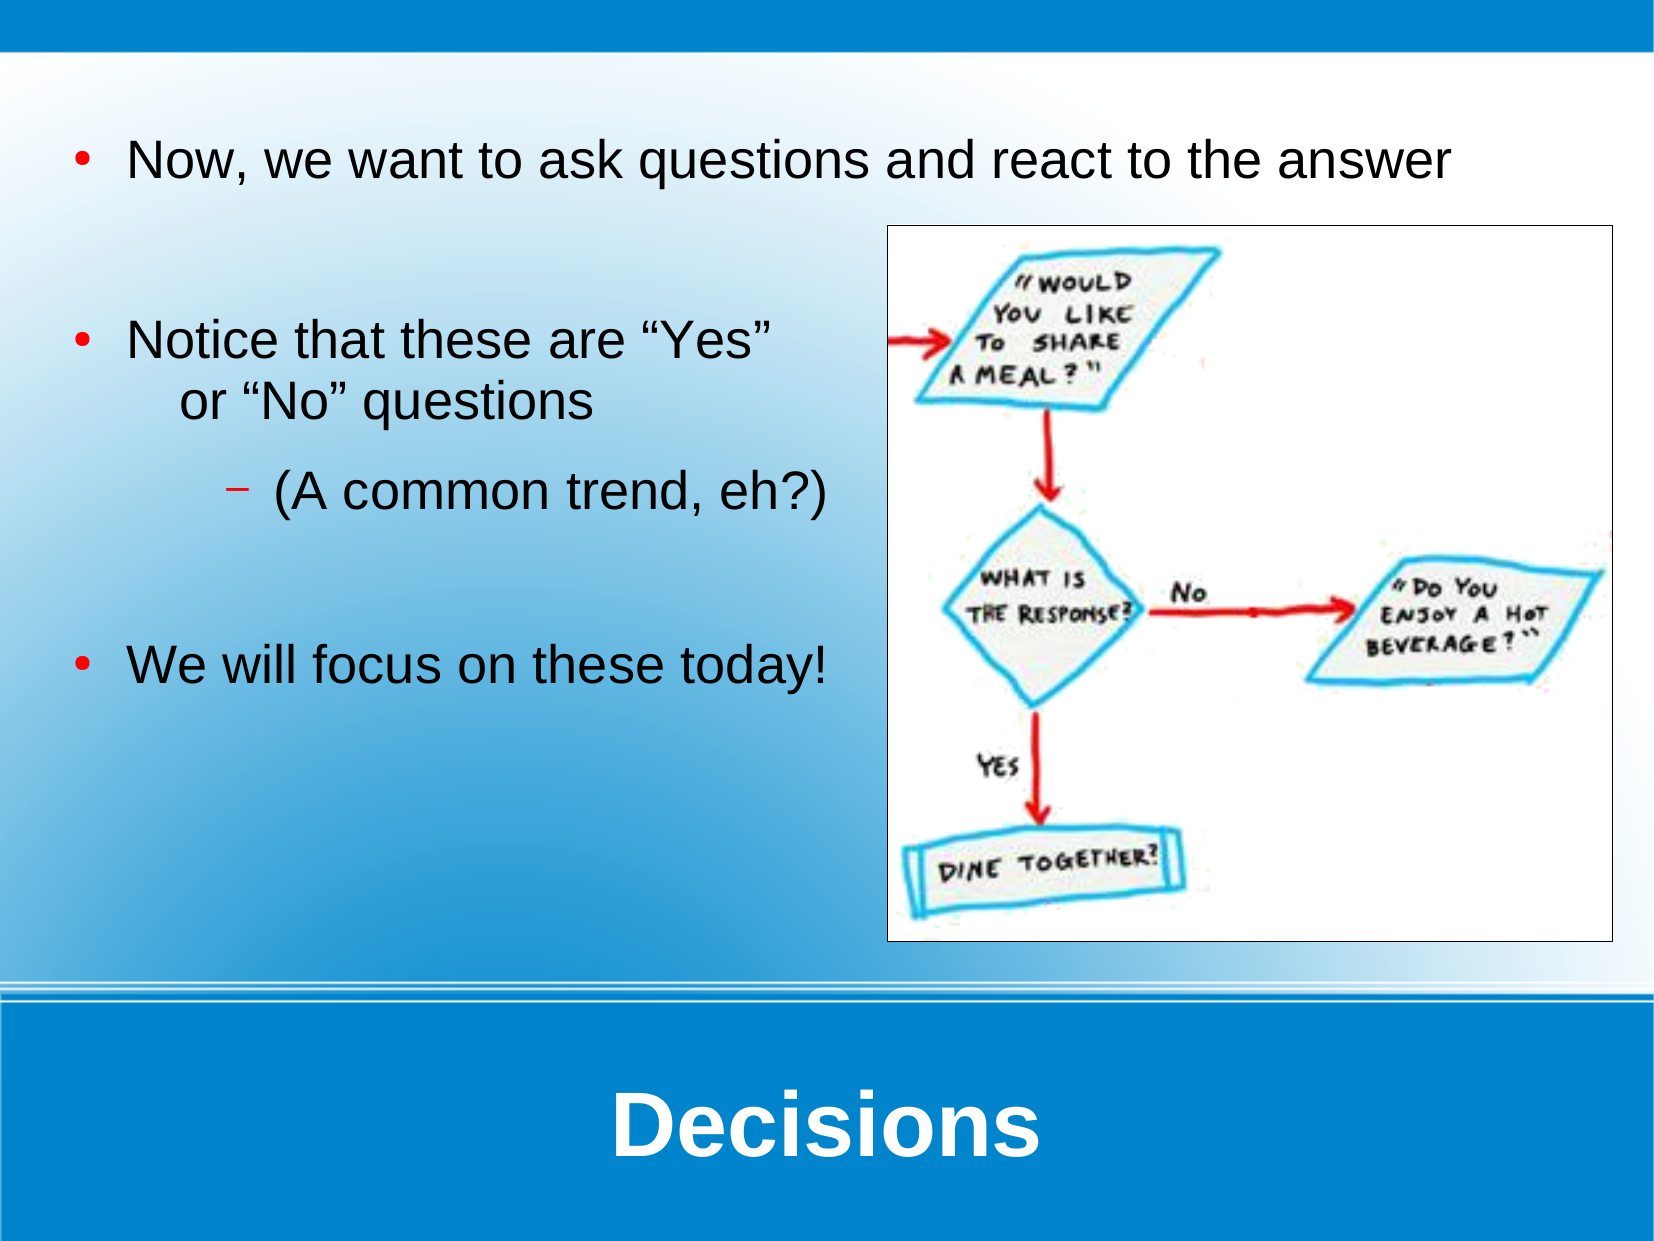

Now, we want to ask questions and react to the answer
Notice that these are “Yes”
or “No” questions
(A common trend, eh?)
We will focus on these today!
# Decisions